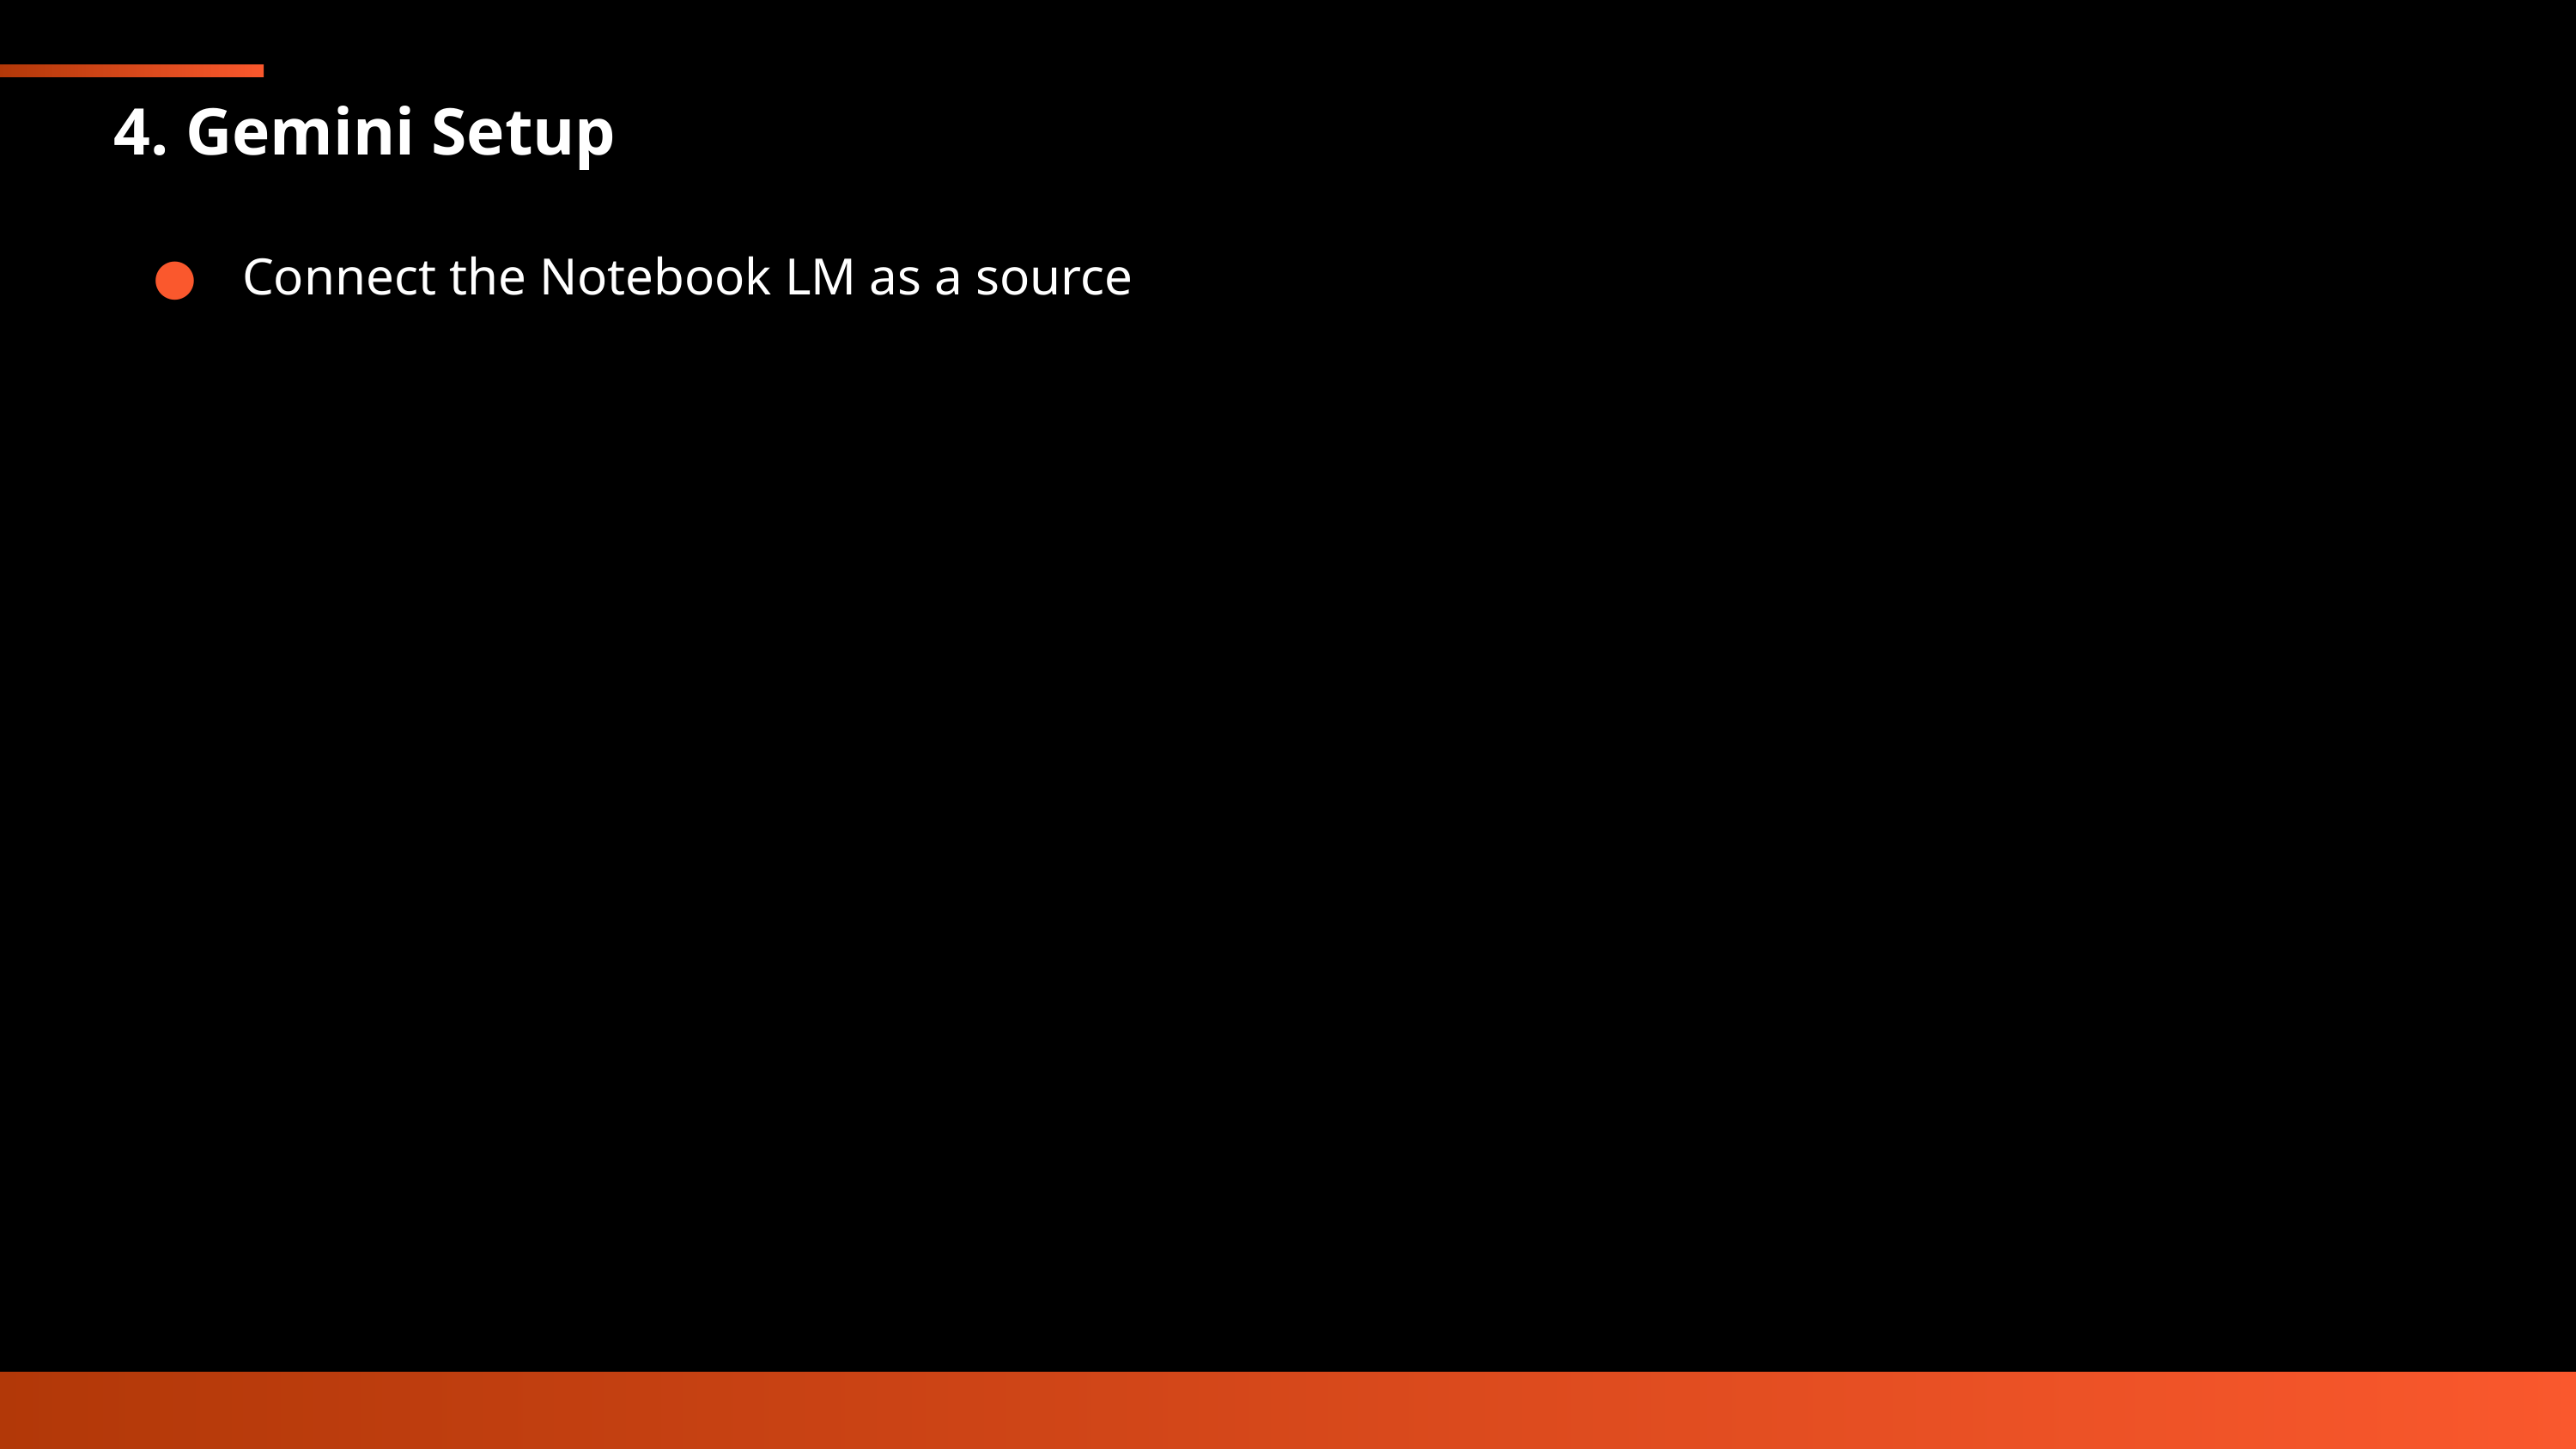

4. Gemini Setup
# Connect the Notebook LM as a source